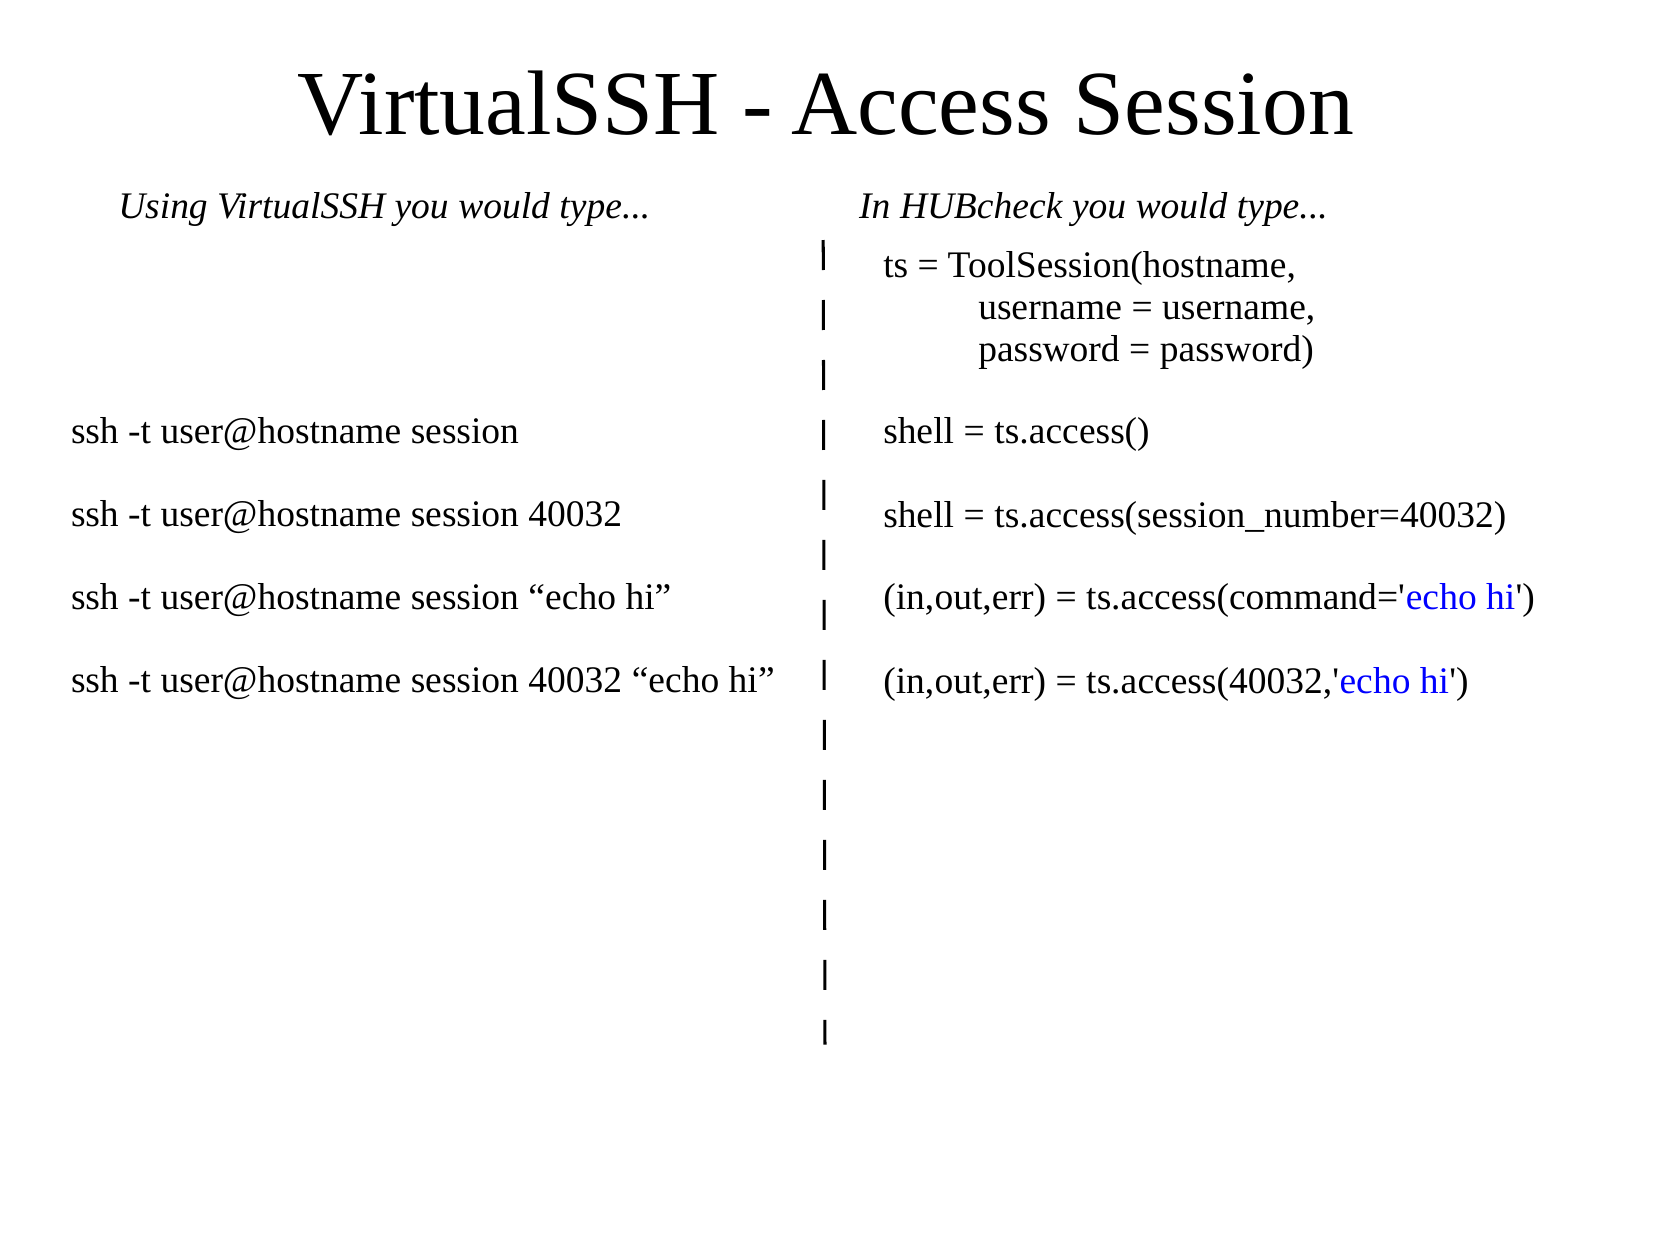

# VirtualSSH - Access Session
Using VirtualSSH you would type... In HUBcheck you would type...
ssh -t user@hostname session
ssh -t user@hostname session 40032
ssh -t user@hostname session “echo hi”
ssh -t user@hostname session 40032 “echo hi”
ts = ToolSession(hostname,
 username = username,
 password = password)
shell = ts.access()
shell = ts.access(session_number=40032)
(in,out,err) = ts.access(command='echo hi')
(in,out,err) = ts.access(40032,'echo hi')